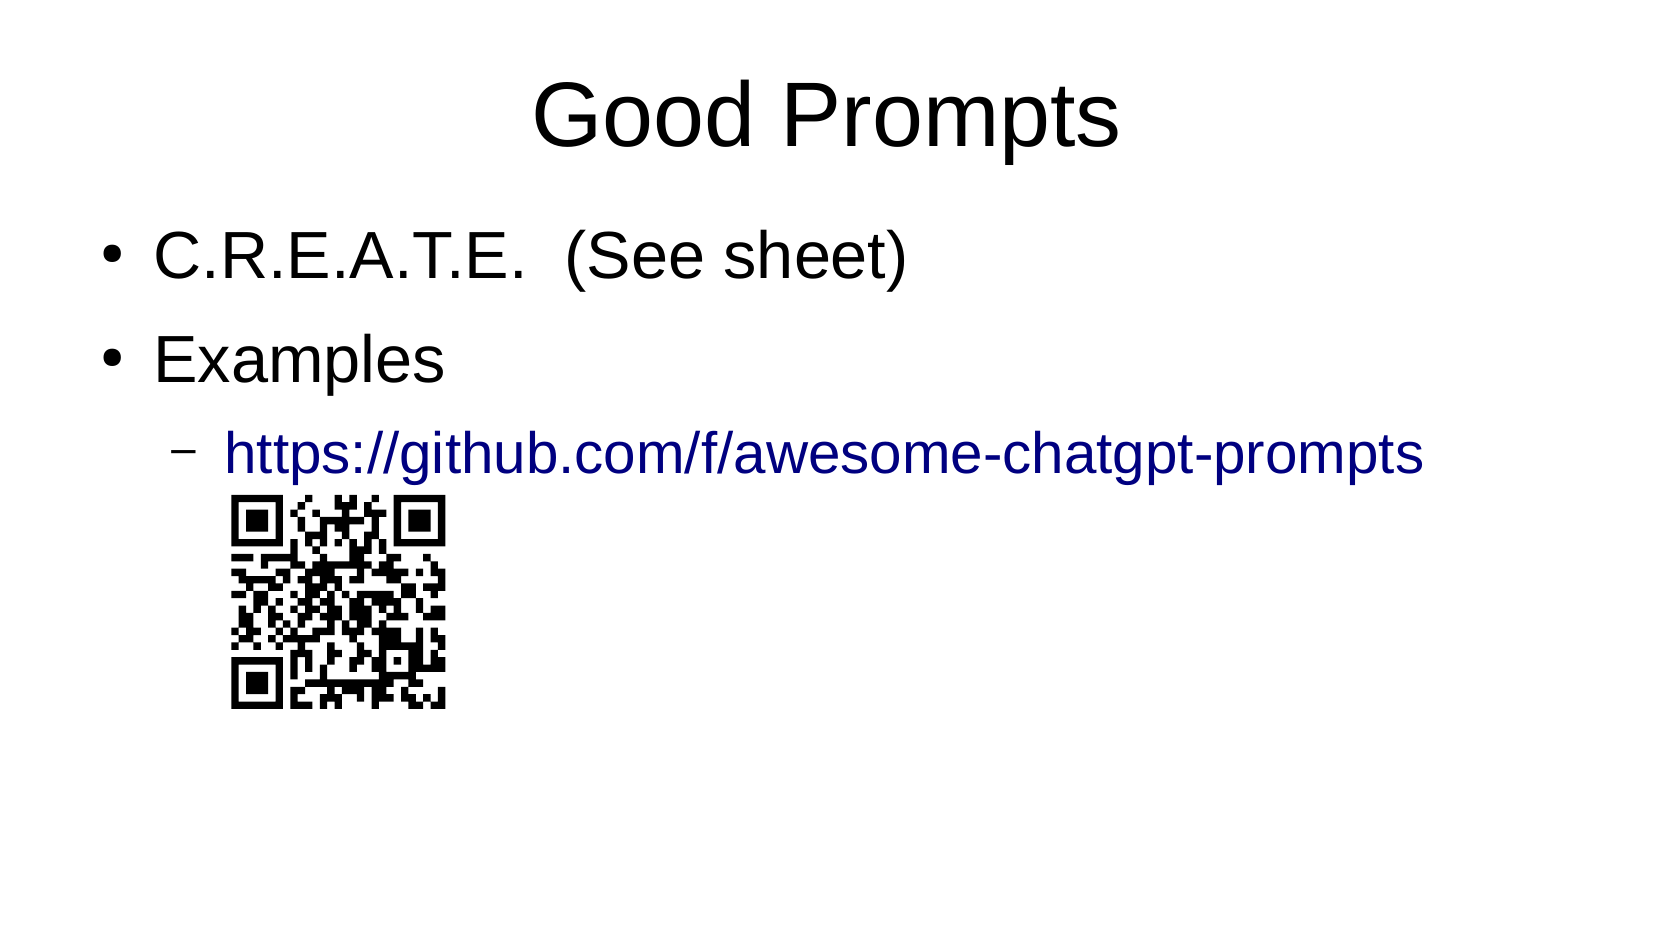

# Good Prompts
C.R.E.A.T.E. (See sheet)
Examples
https://github.com/f/awesome-chatgpt-prompts